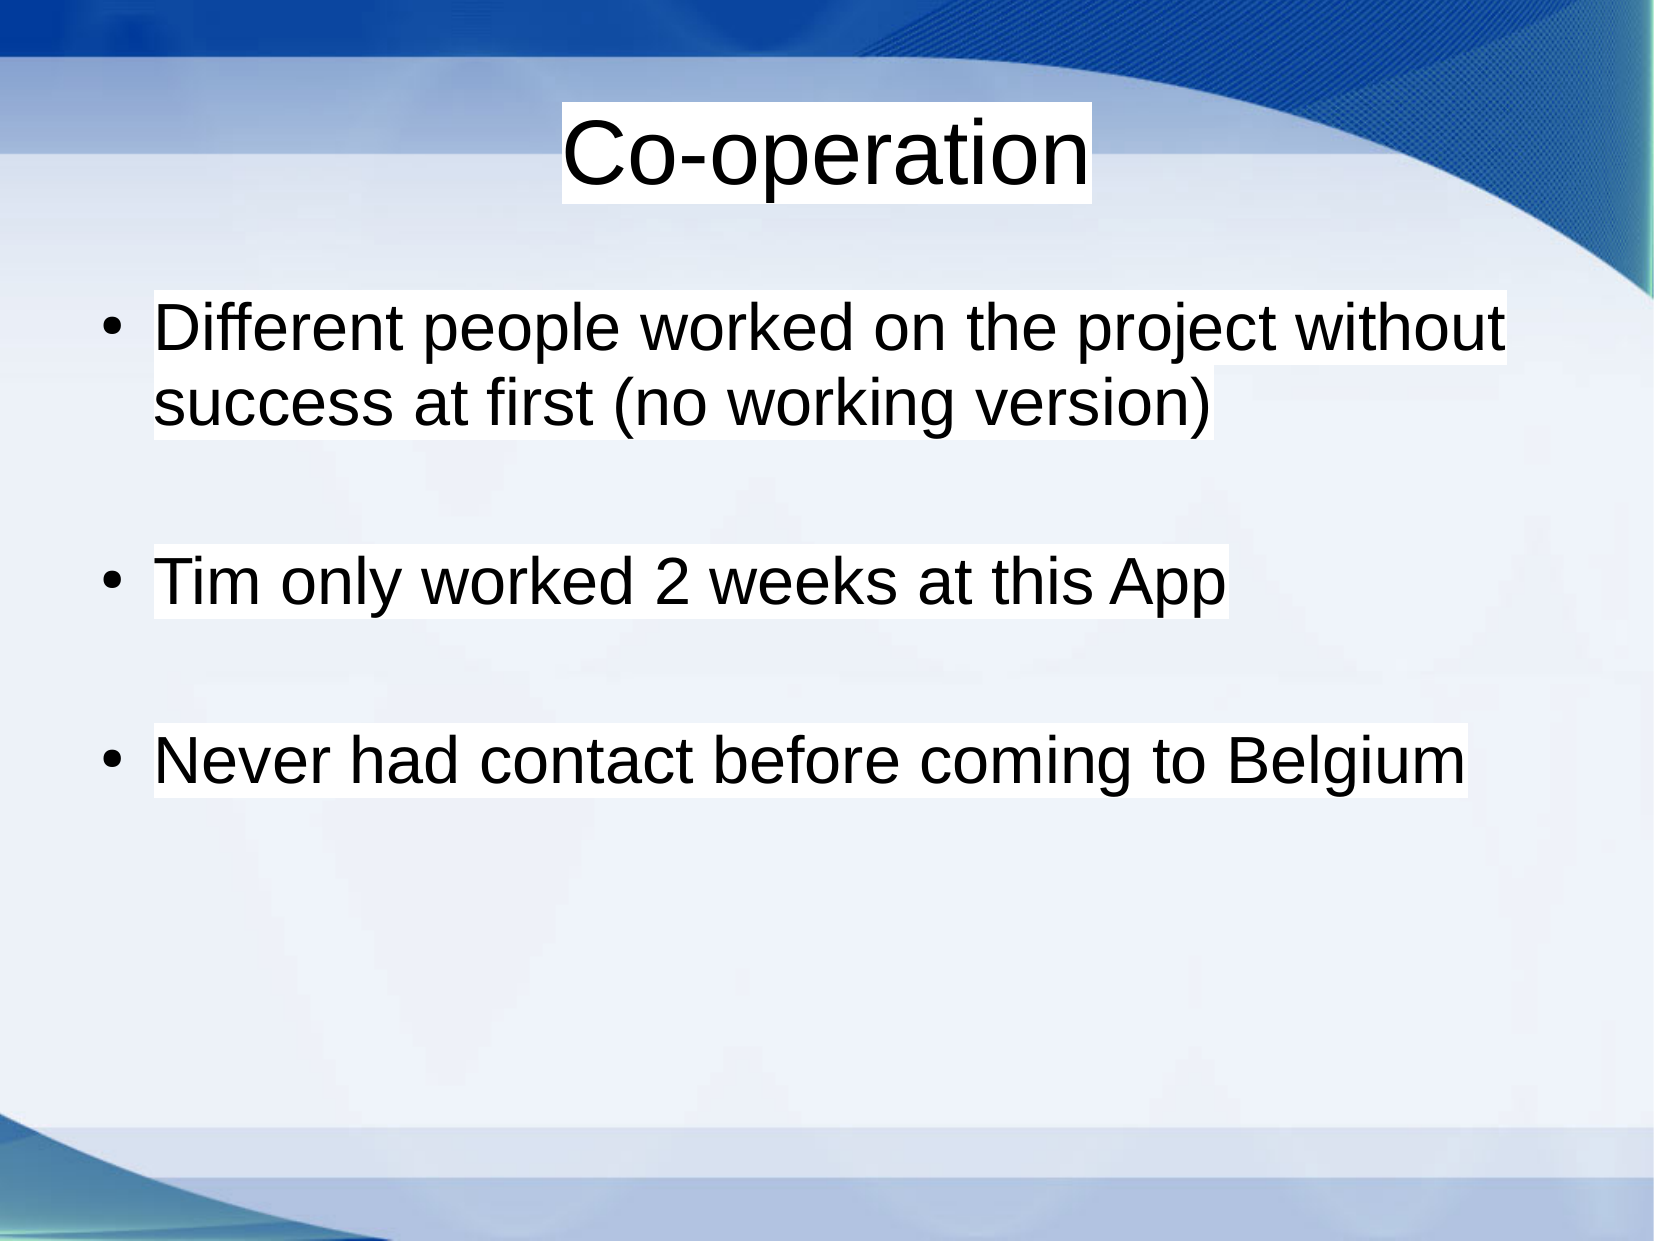

# Co-operation
Different people worked on the project without success at first (no working version)
Tim only worked 2 weeks at this App
Never had contact before coming to Belgium